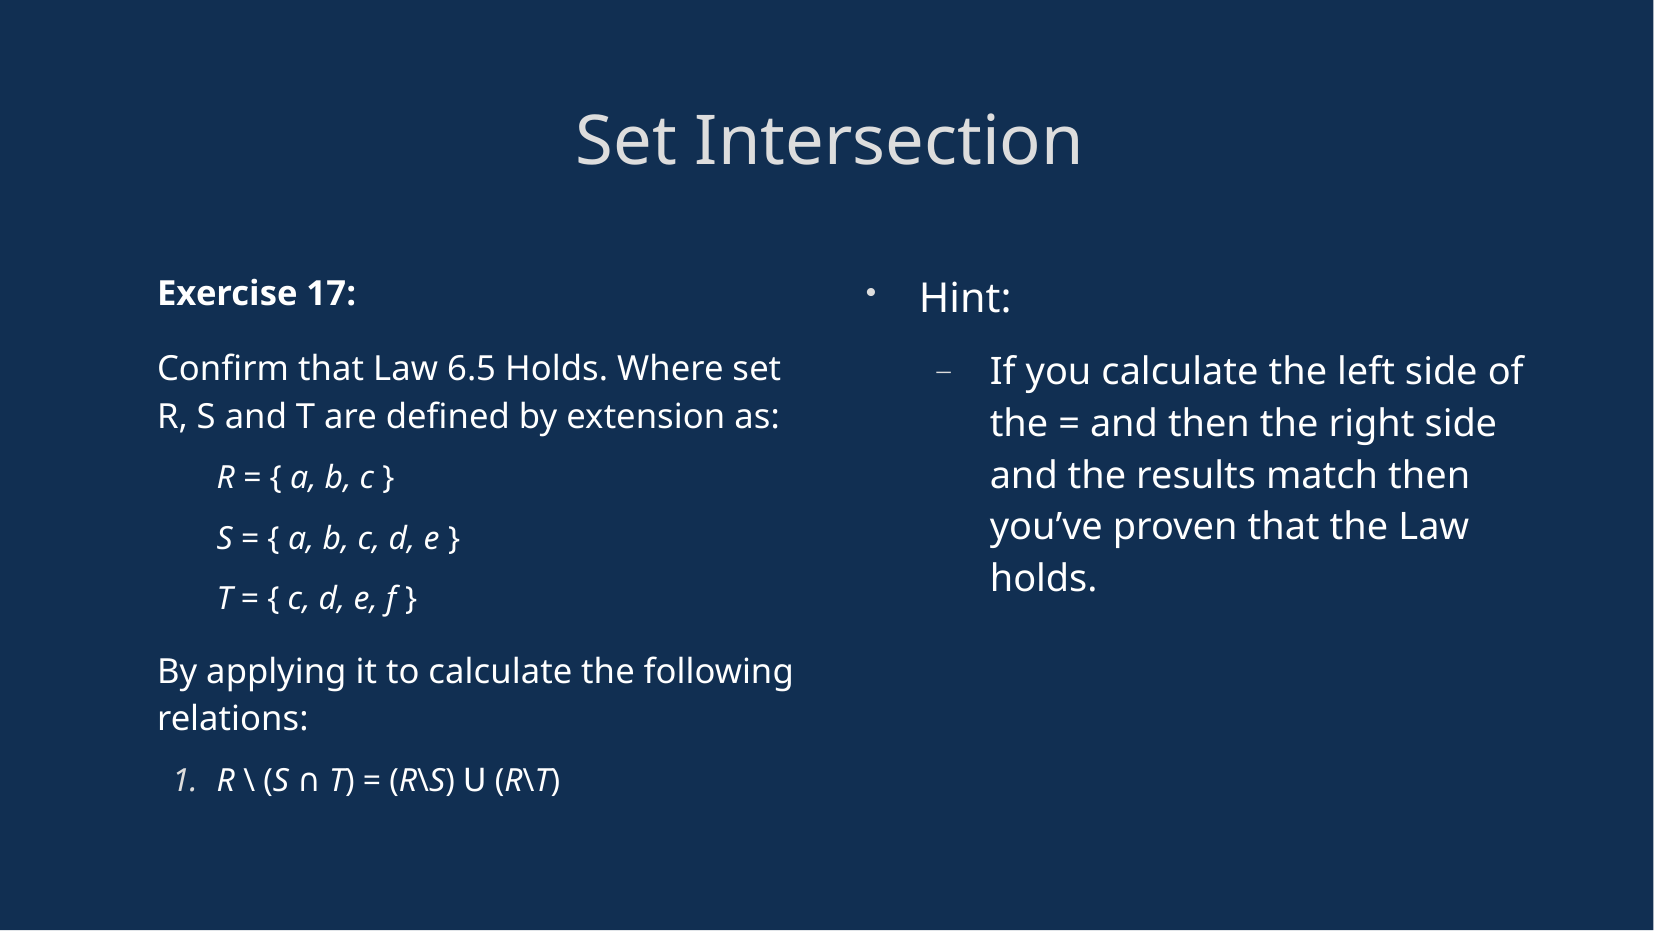

# Set Intersection
Exercise 17:
Confirm that Law 6.5 Holds. Where set R, S and T are defined by extension as:
R = { a, b, c }
S = { a, b, c, d, e }
T = { c, d, e, f }
By applying it to calculate the following relations:
R \ (S ∩ T) = (R\S) 𝖴 (R\T)
Hint:
If you calculate the left side of the = and then the right side and the results match then you’ve proven that the Law holds.